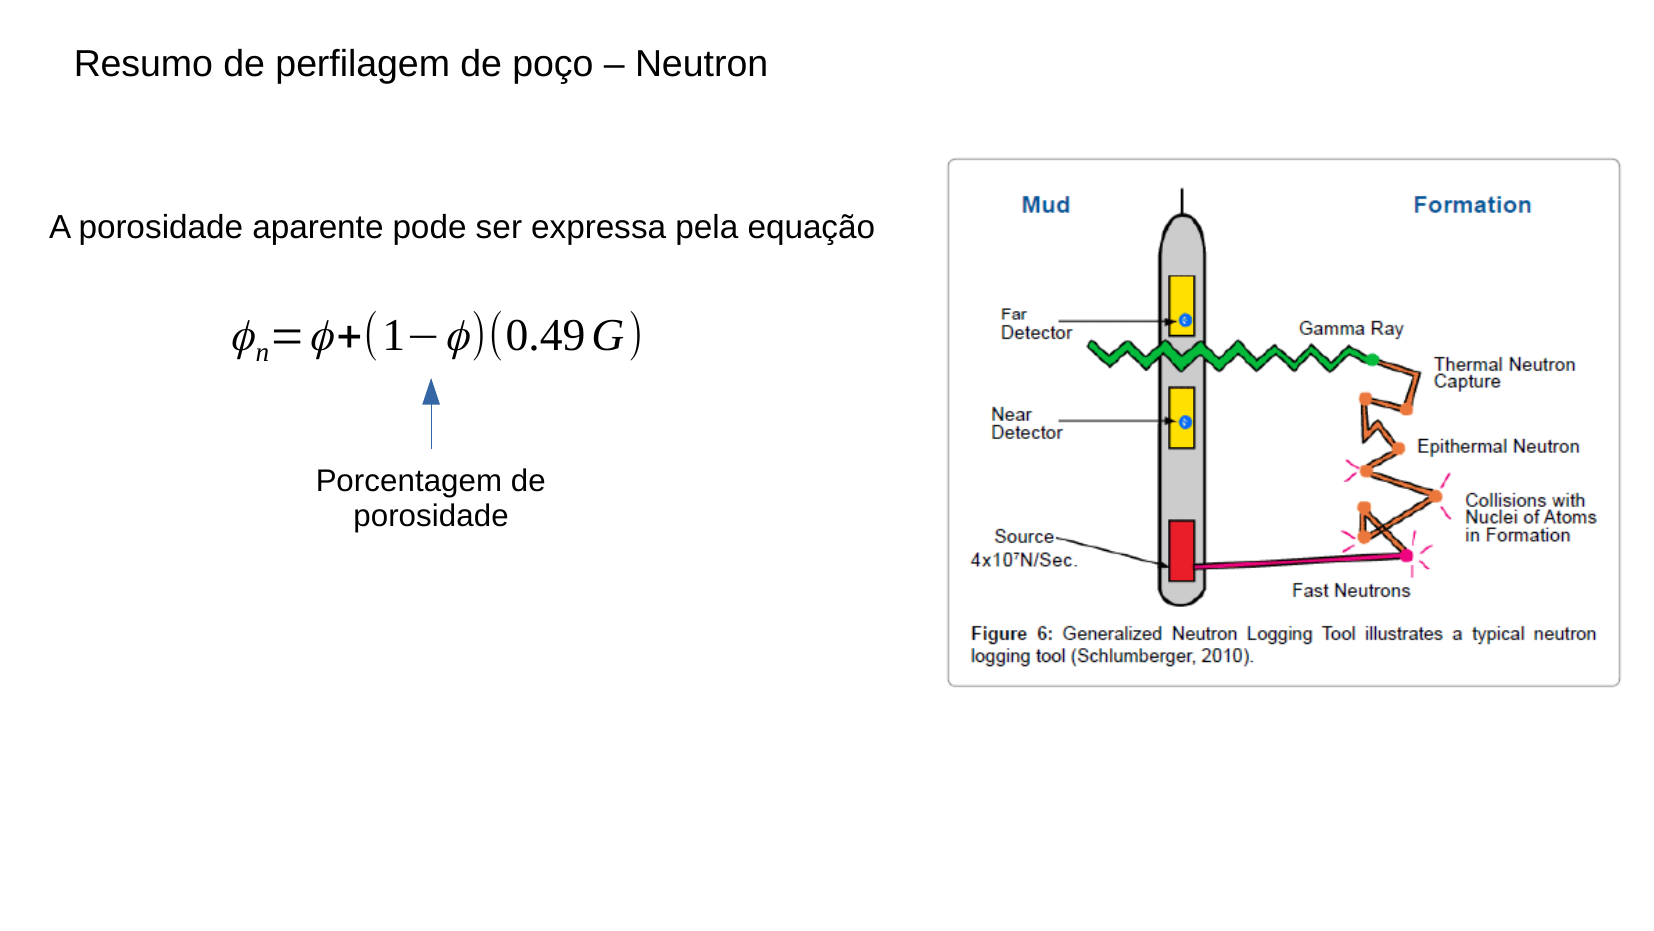

Resumo de perfilagem de poço – Neutron
A porosidade aparente pode ser expressa pela equação
Porcentagem de porosidade